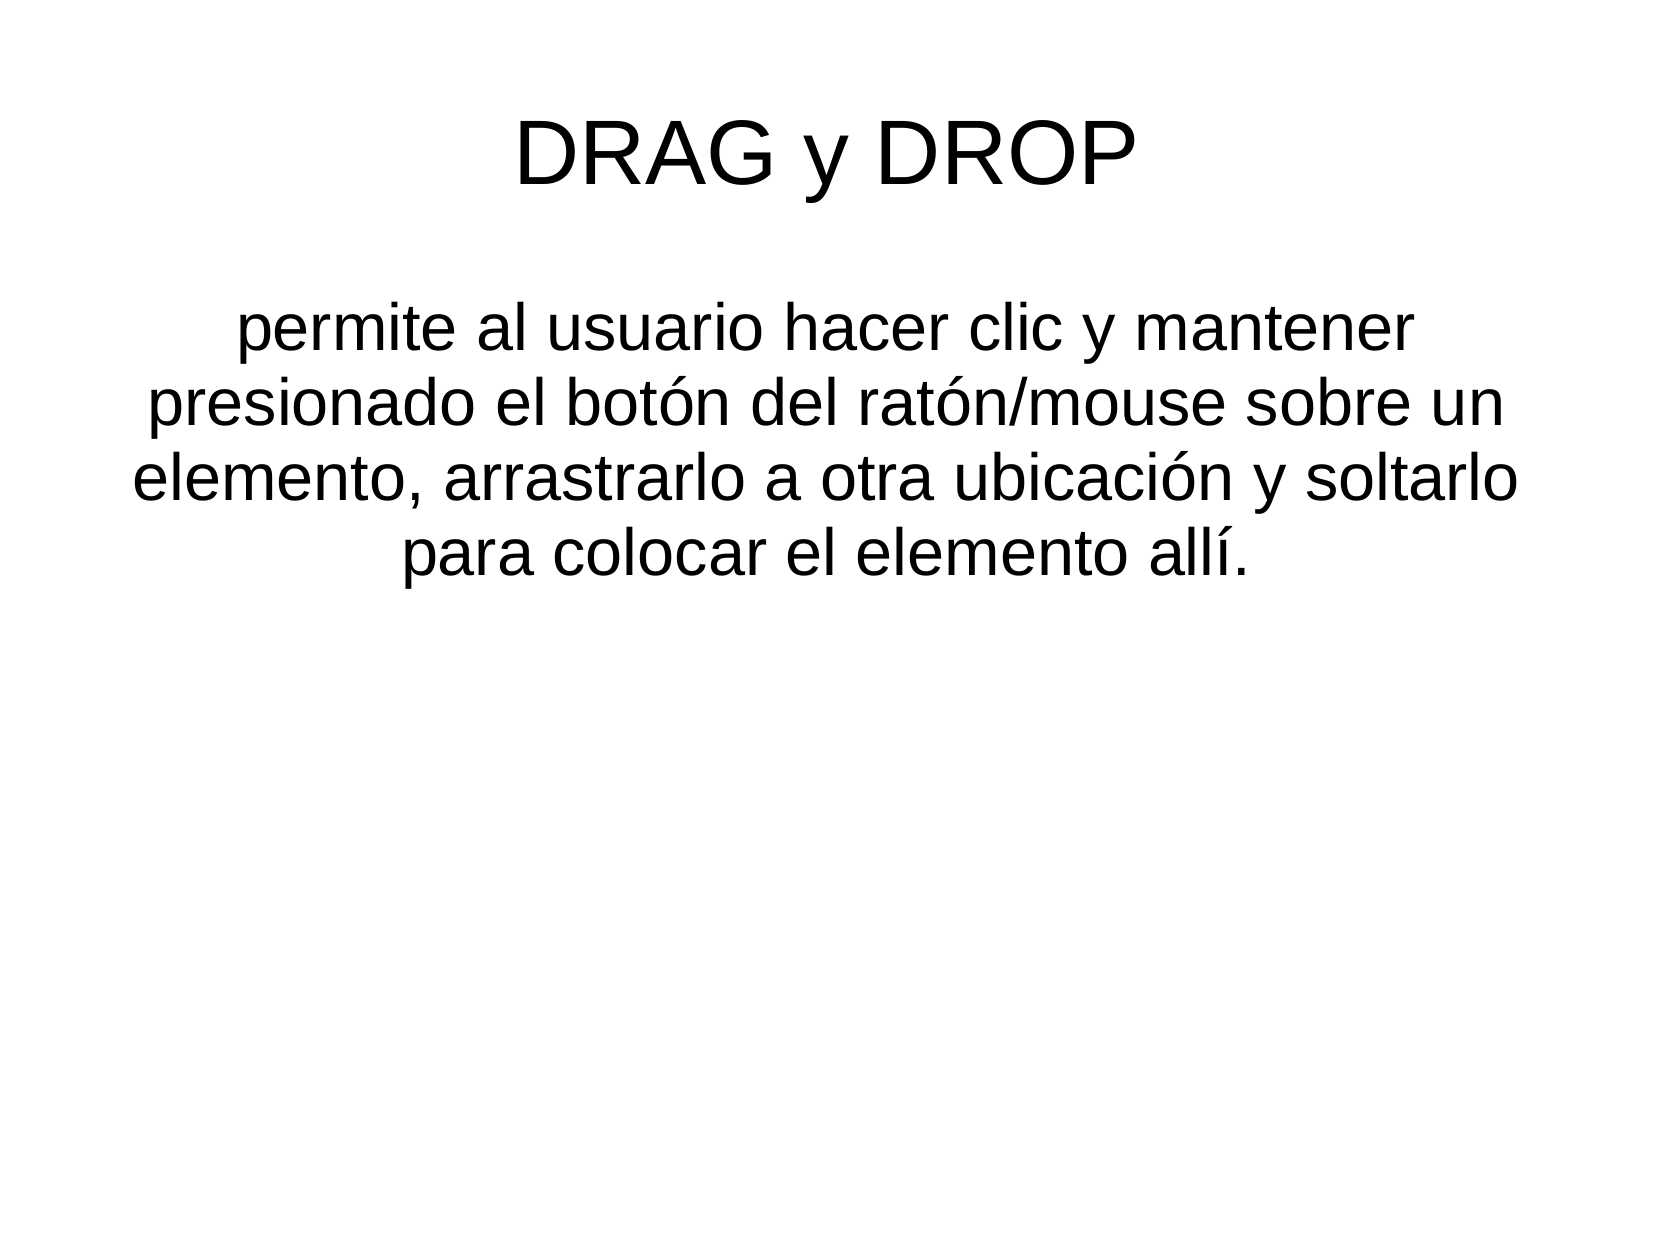

# DRAG y DROP
permite al usuario hacer clic y mantener presionado el botón del ratón/mouse sobre un elemento, arrastrarlo a otra ubicación y soltarlo para colocar el elemento allí.